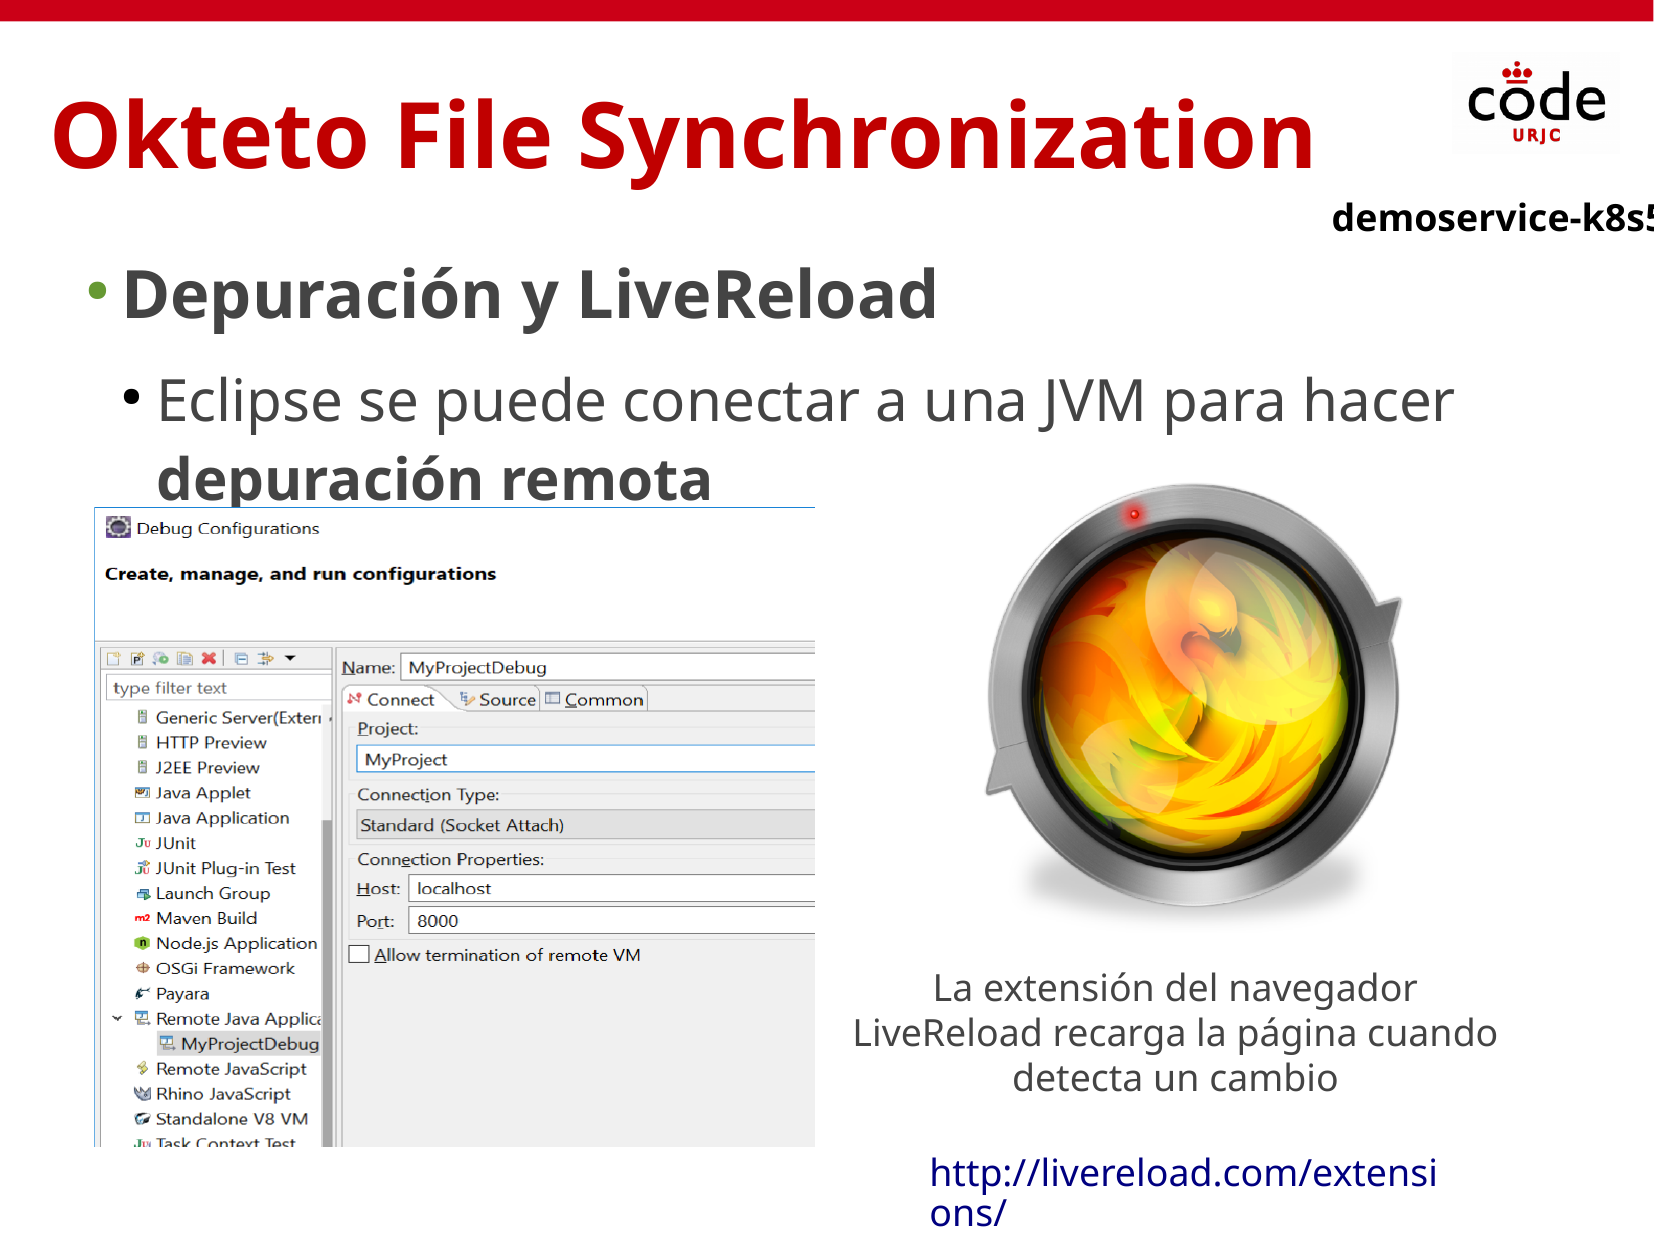

# Okteto File Synchronization
demoservice-k8s5
Depuración y LiveReload
Eclipse se puede conectar a una JVM para hacer depuración remota
La extensión del navegador LiveReload recarga la página cuando detecta un cambio
http://livereload.com/extensions/